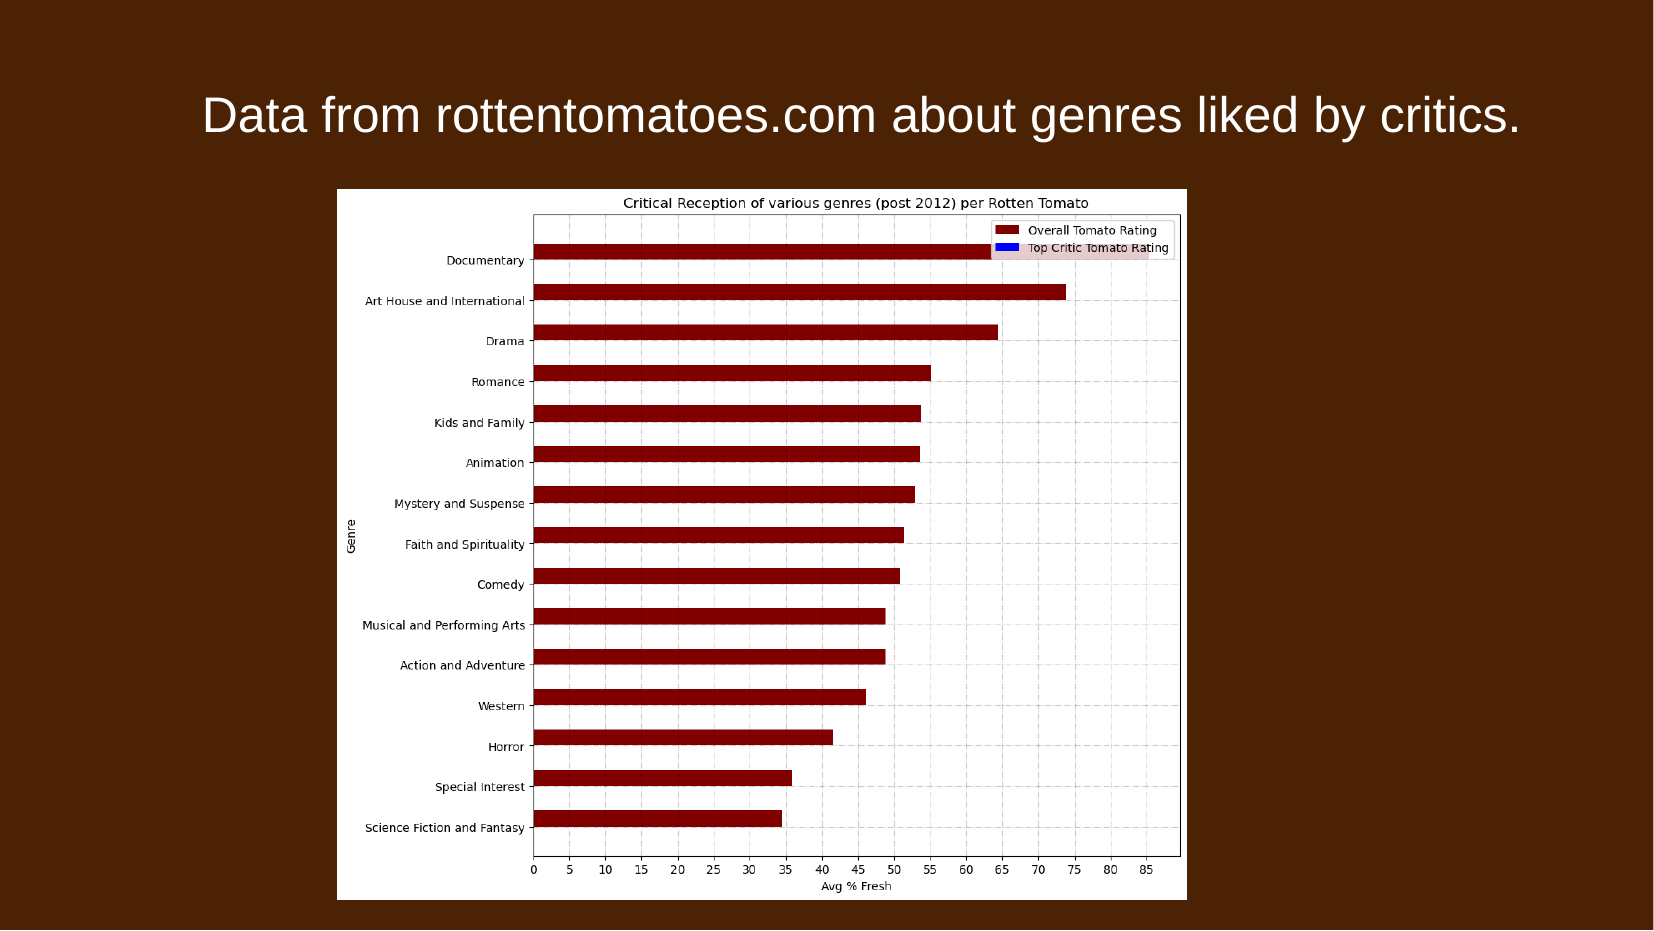

# Data from rottentomatoes.com about genres liked by critics.